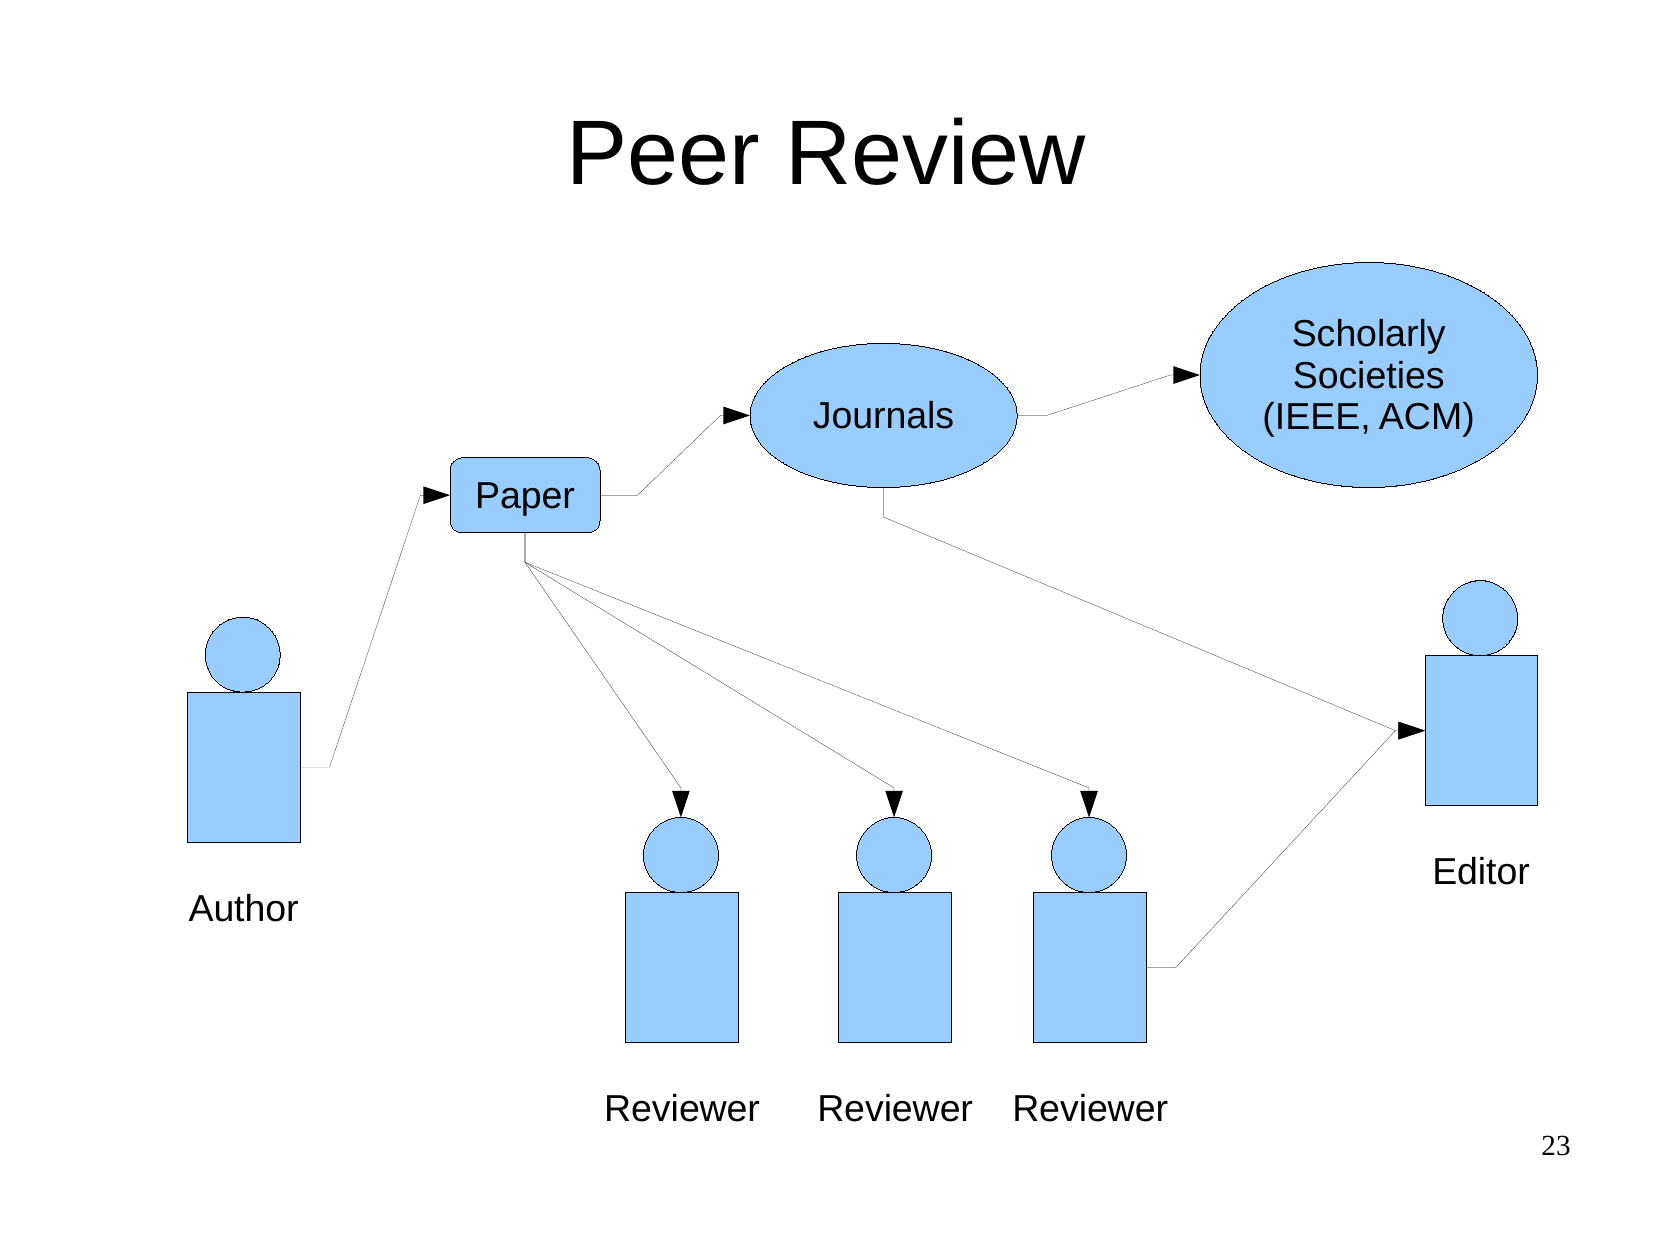

# Peer Review
Scholarly
Societies
(IEEE, ACM)
Journals
Paper
Editor
Author
Reviewer
Reviewer
Reviewer
23